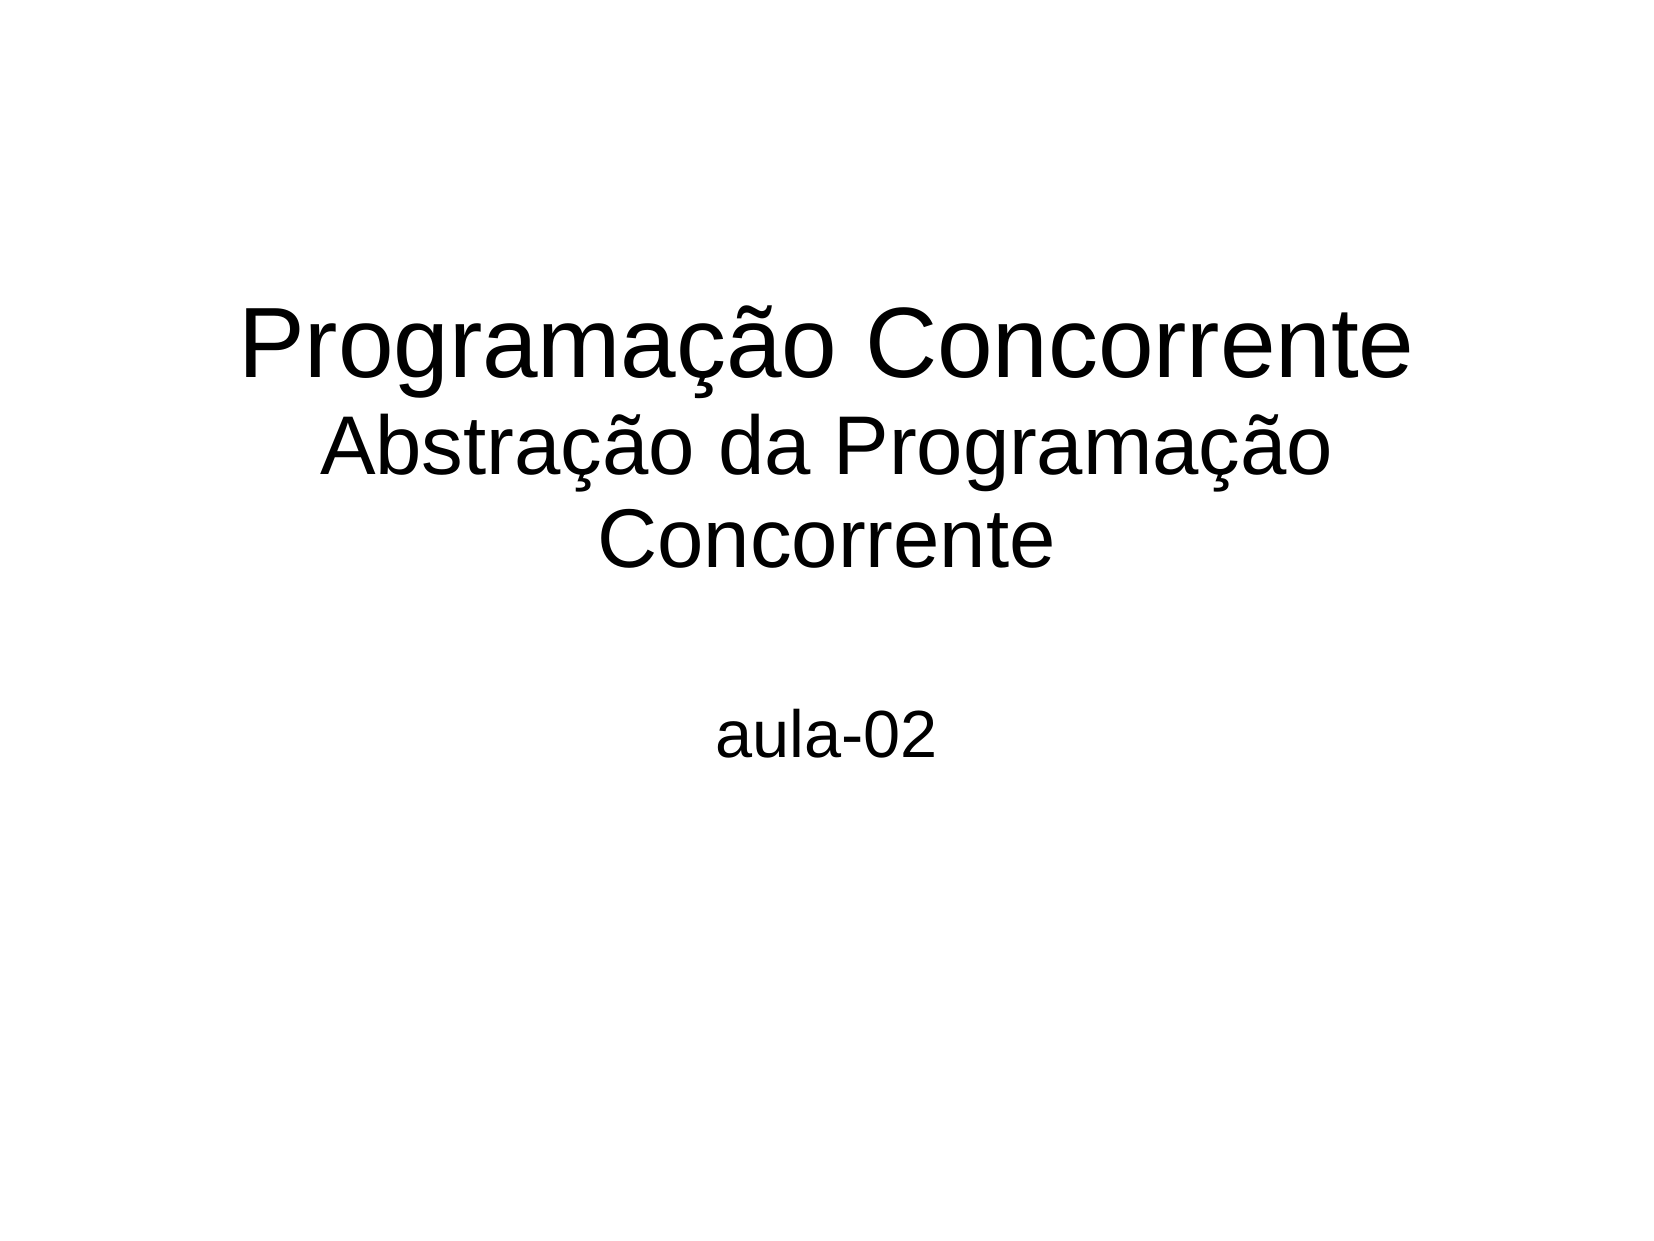

# Programação Concorrente
Abstração da Programação Concorrente
aula-02